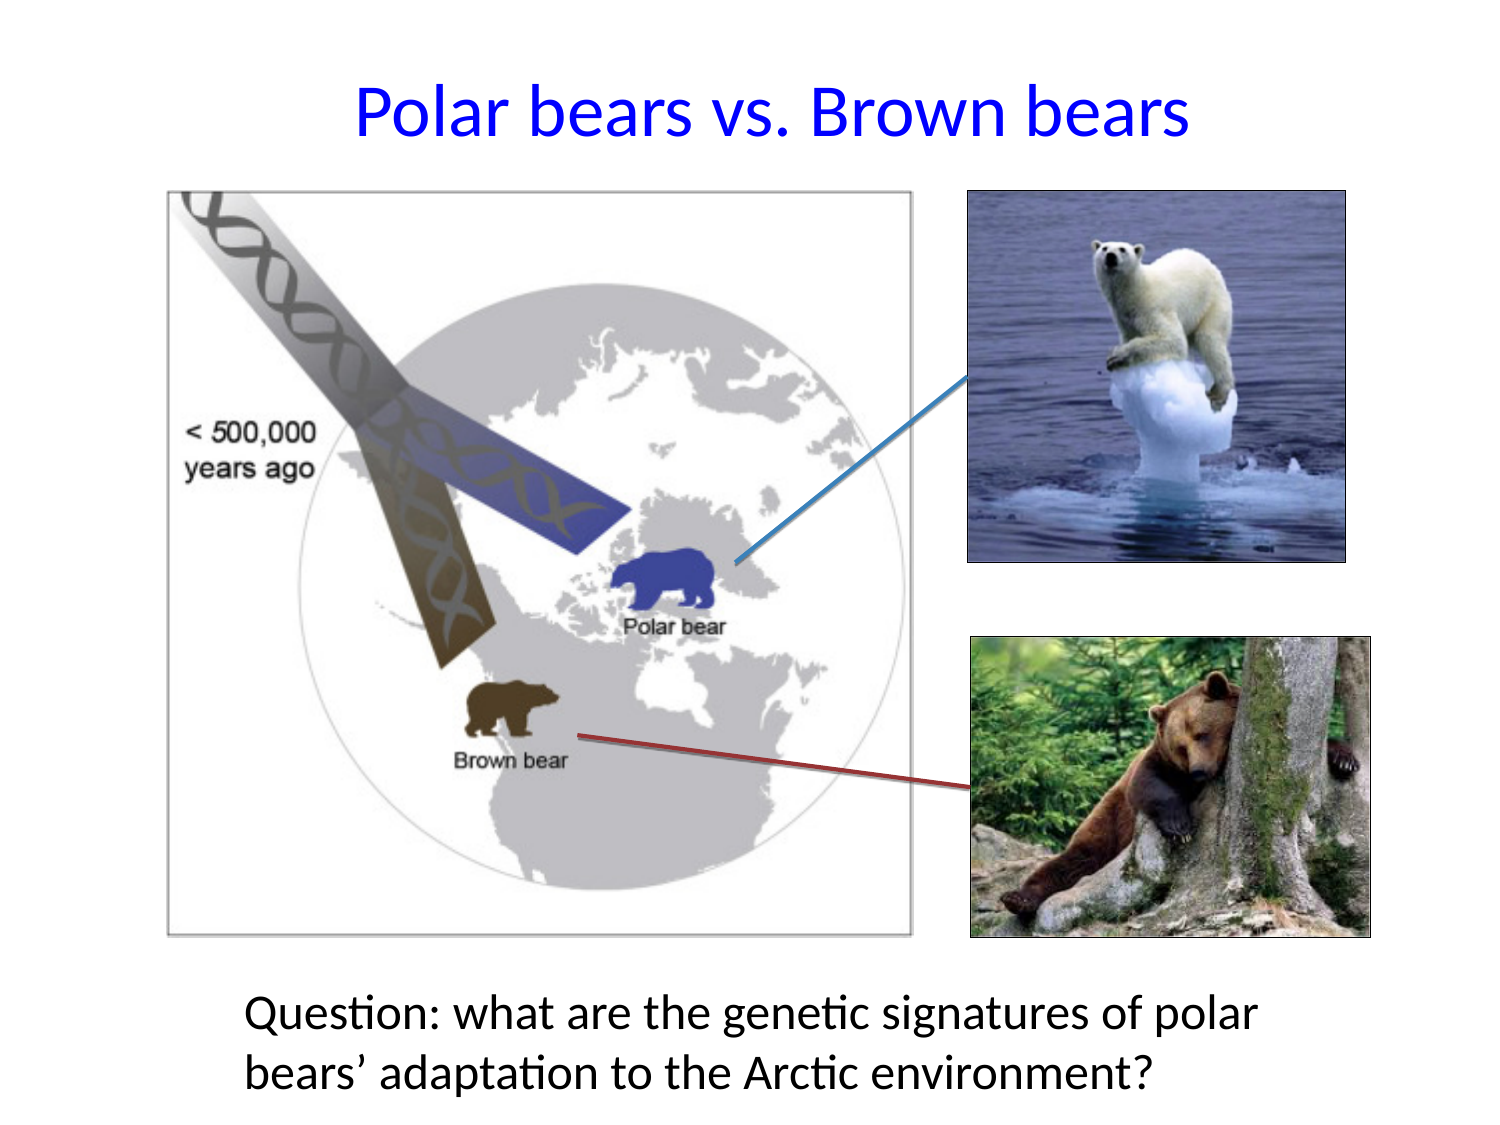

# Polar bears vs. Brown bears
Question: what are the genetic signatures of polar bears’ adaptation to the Arctic environment?